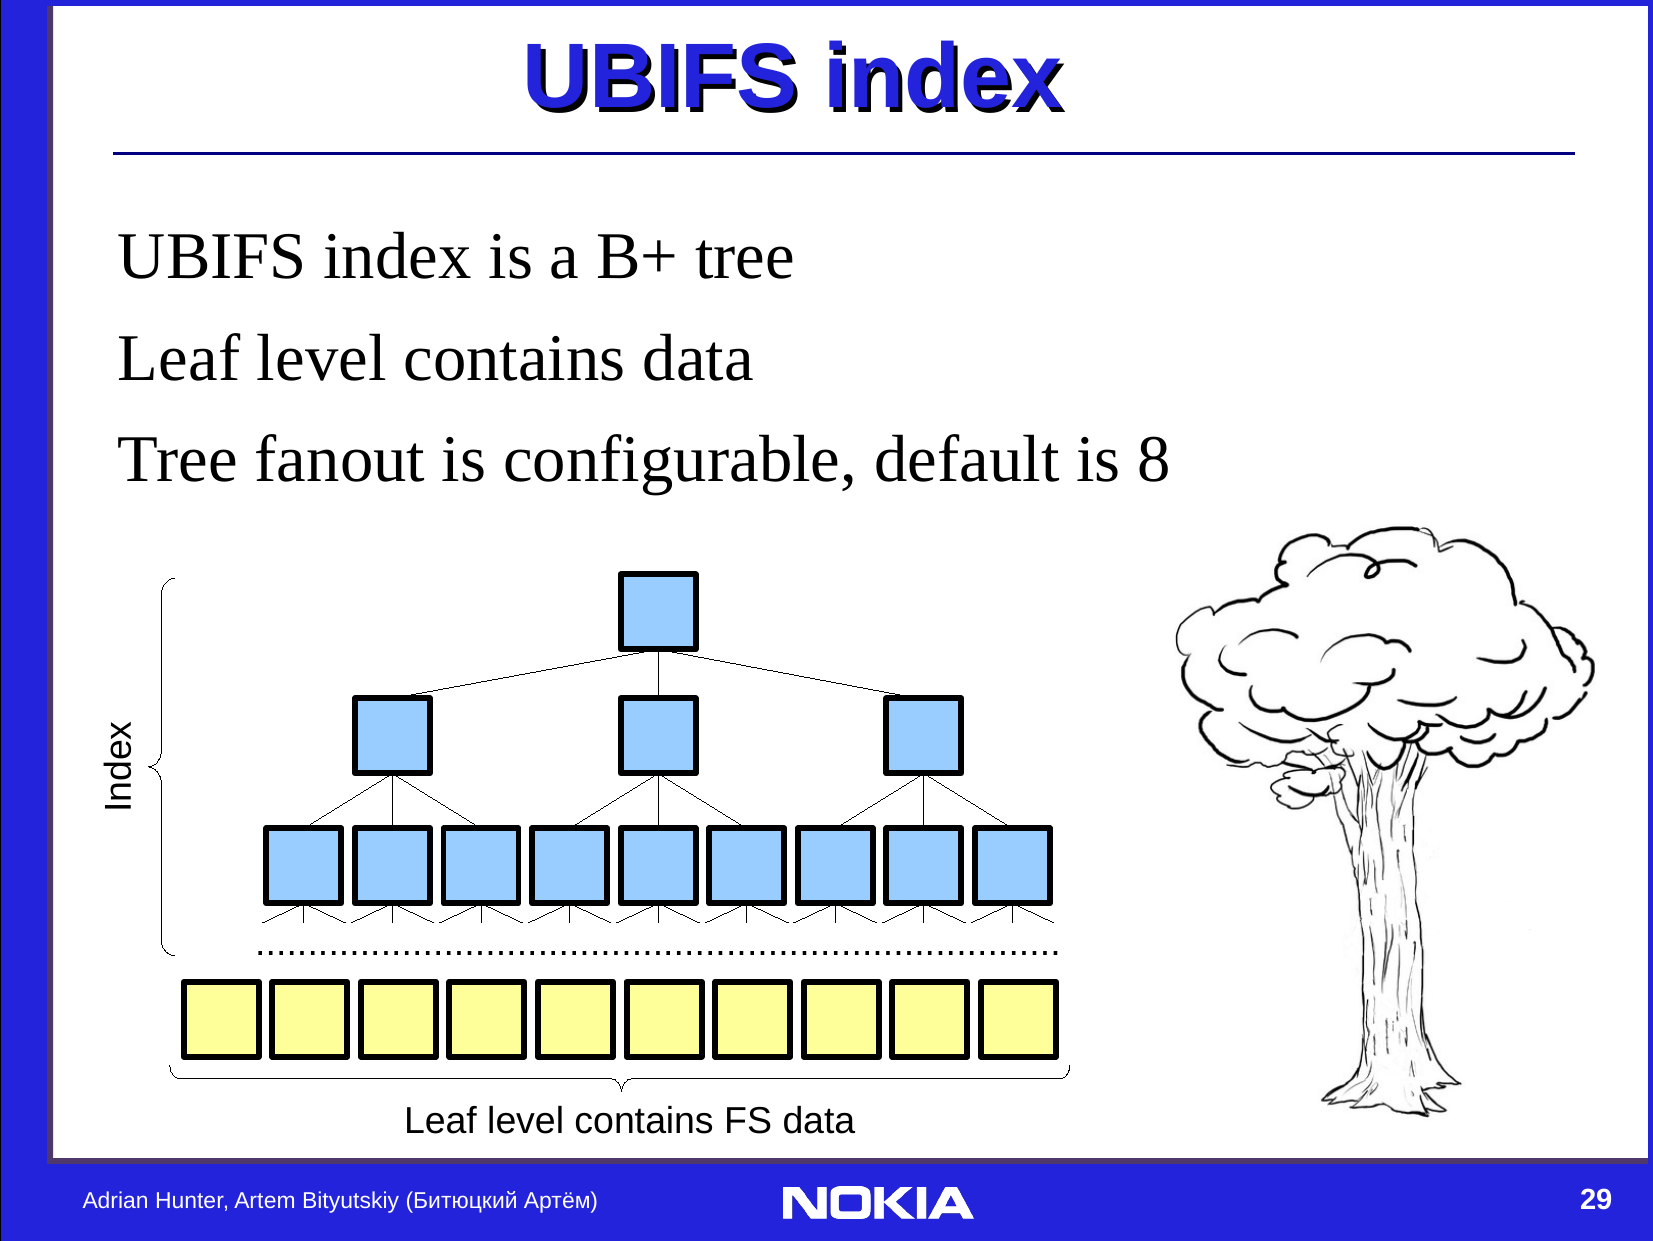

# UBIFS index
UBIFS index is a B+ tree
Leaf level contains data
Tree fanout is configurable, default is 8
Index
.............................................................................
Leaf level contains FS data
29